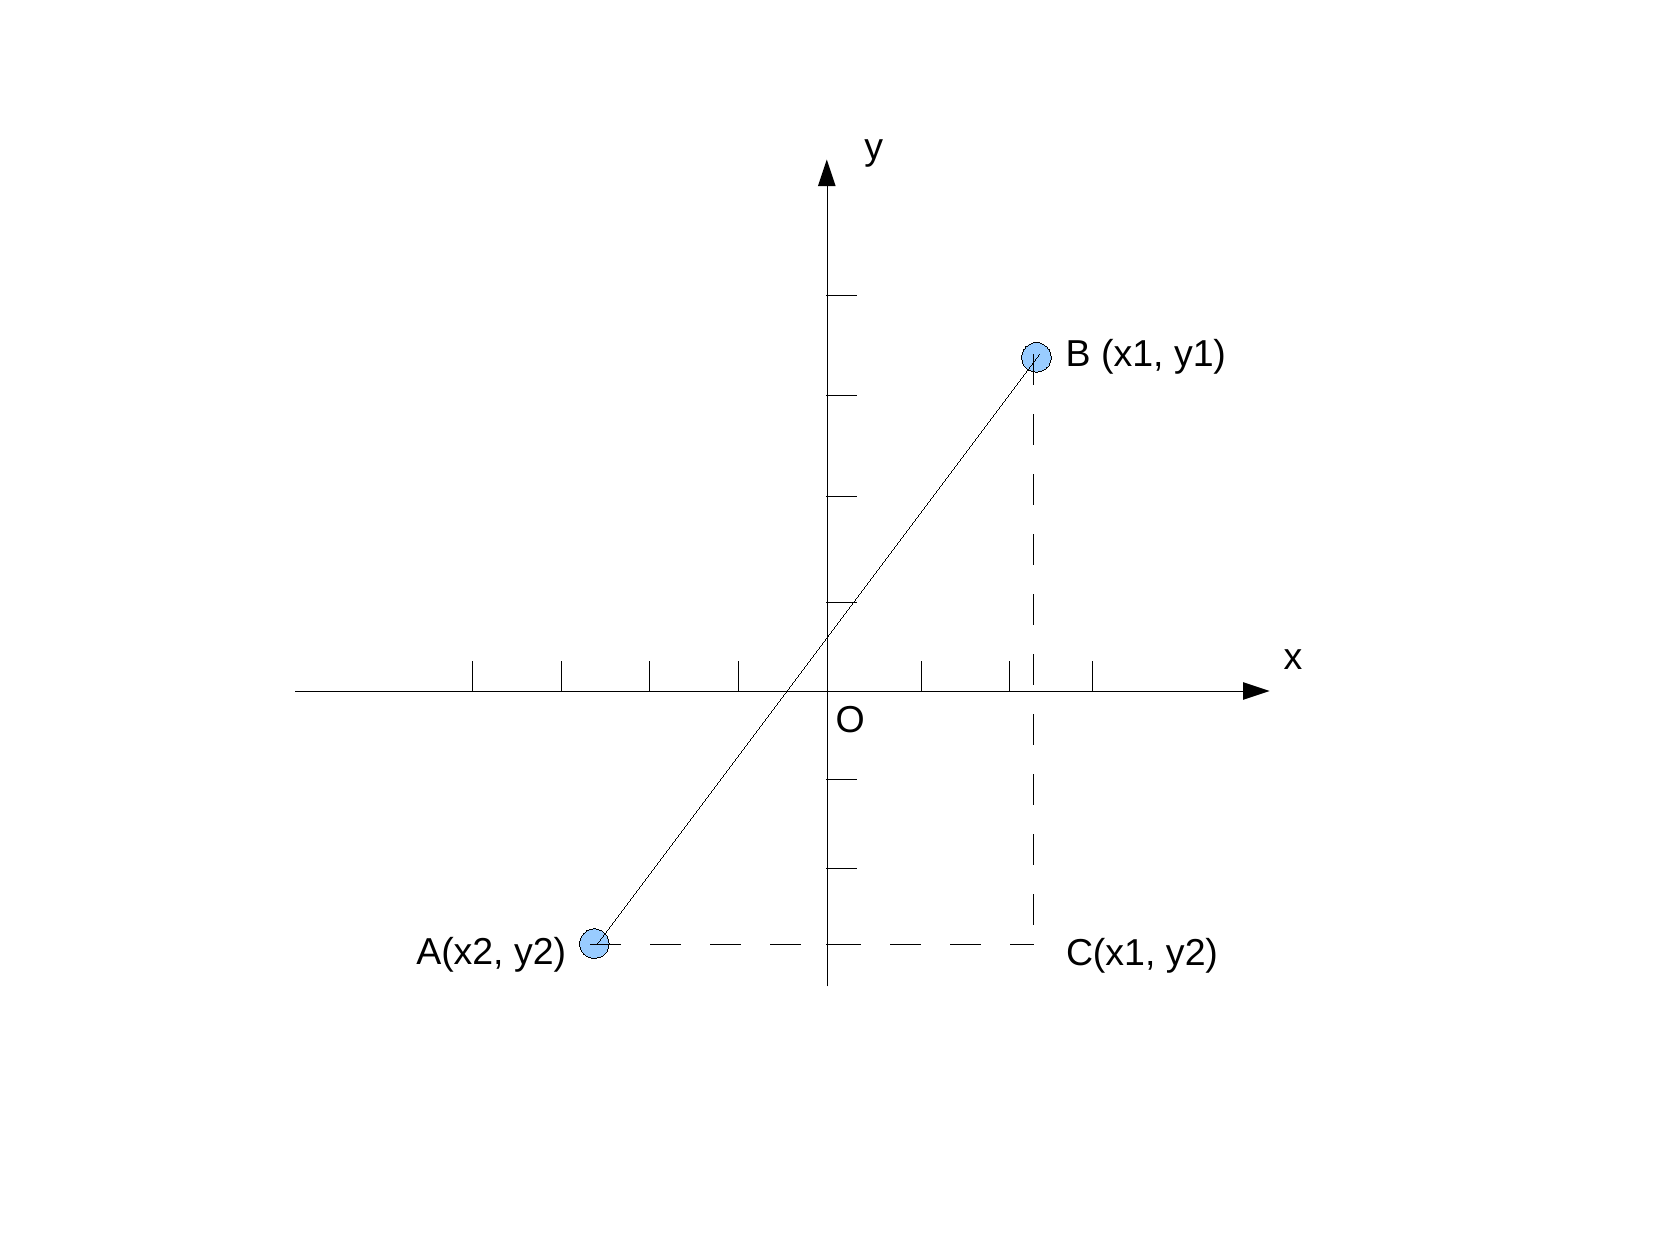

y
B (x1, y1)
x
O
A(x2, y2)
C(x1, y2)